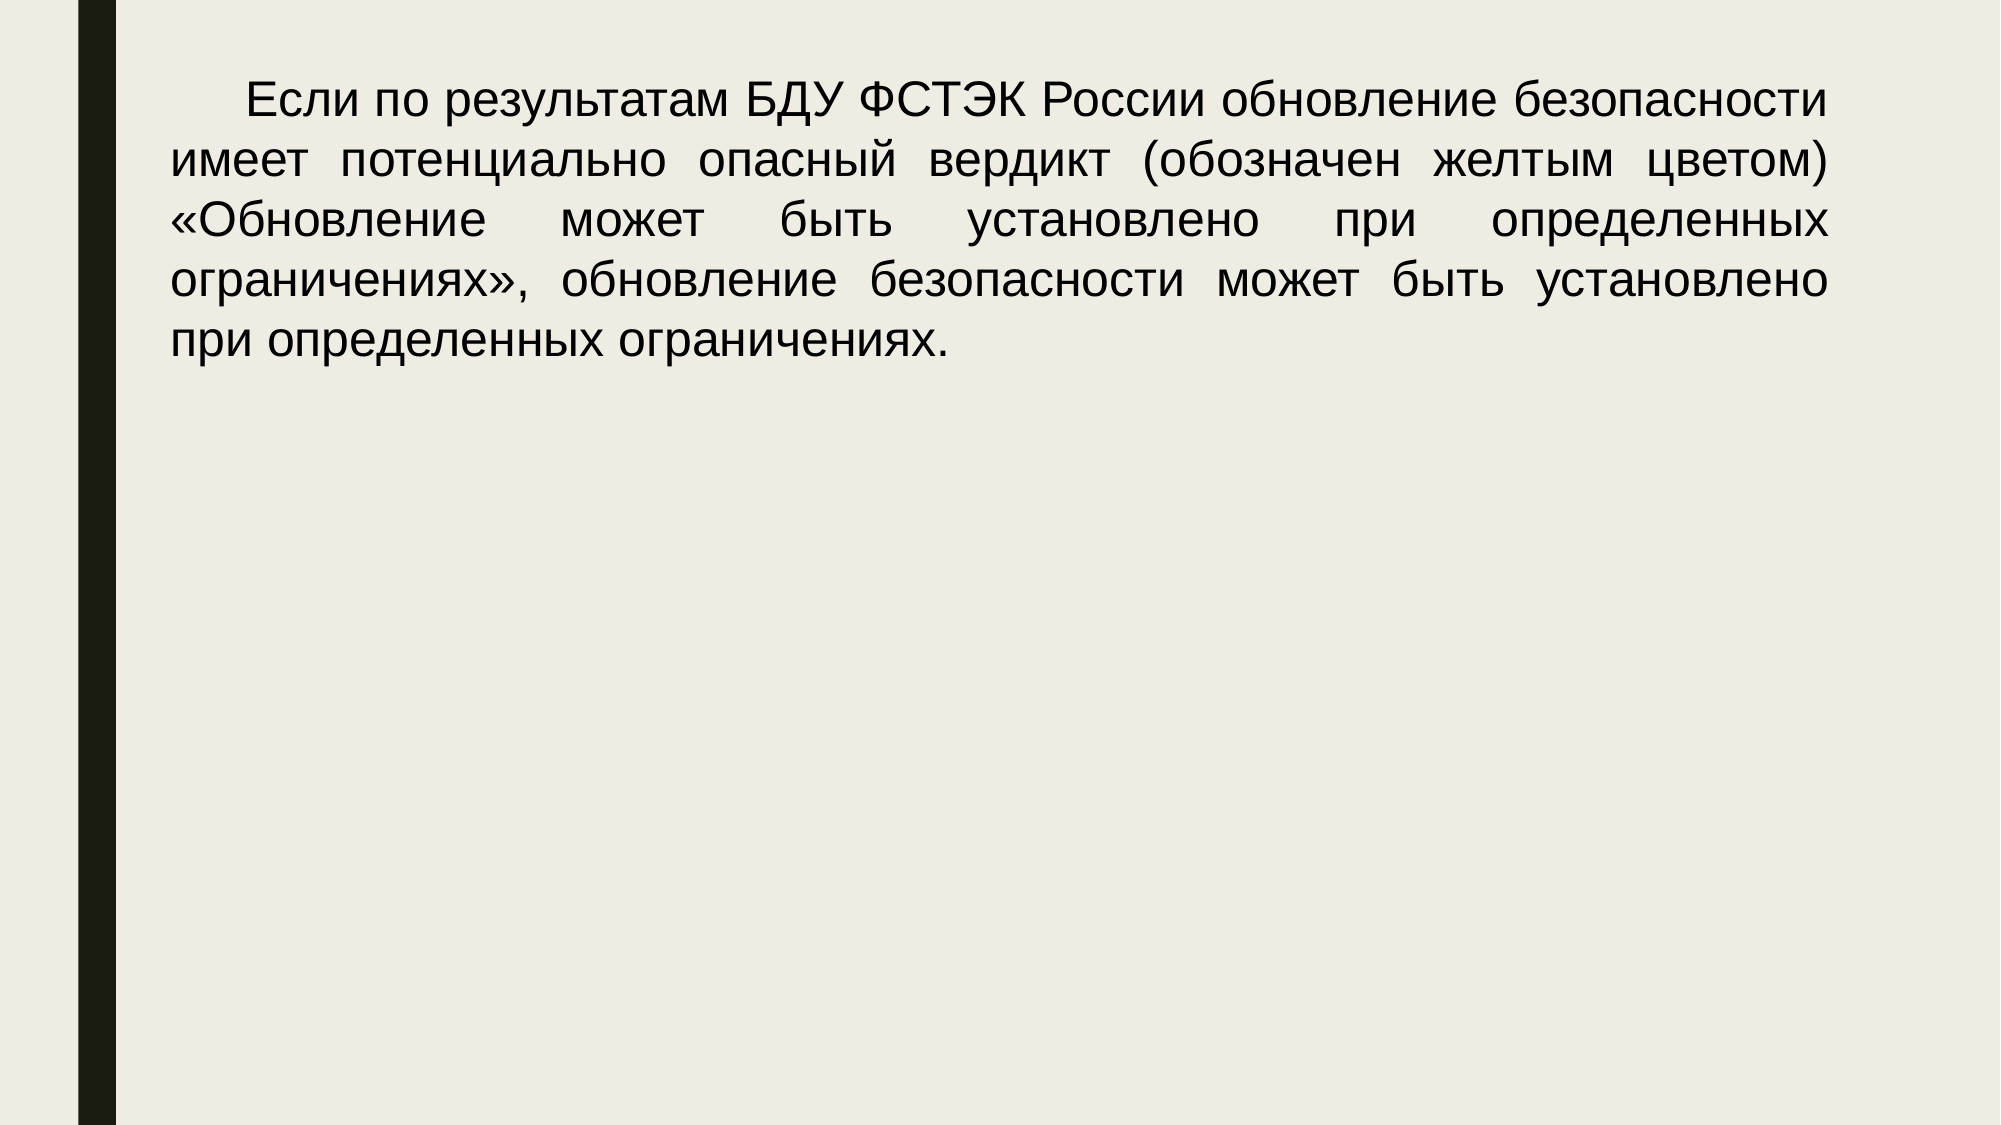

Если по результатам БДУ ФСТЭК России обновление безопасности имеет потенциально опасный вердикт (обозначен желтым цветом) «Обновление может быть установлено при определенных ограничениях», обновление безопасности может быть установлено при определенных ограничениях.